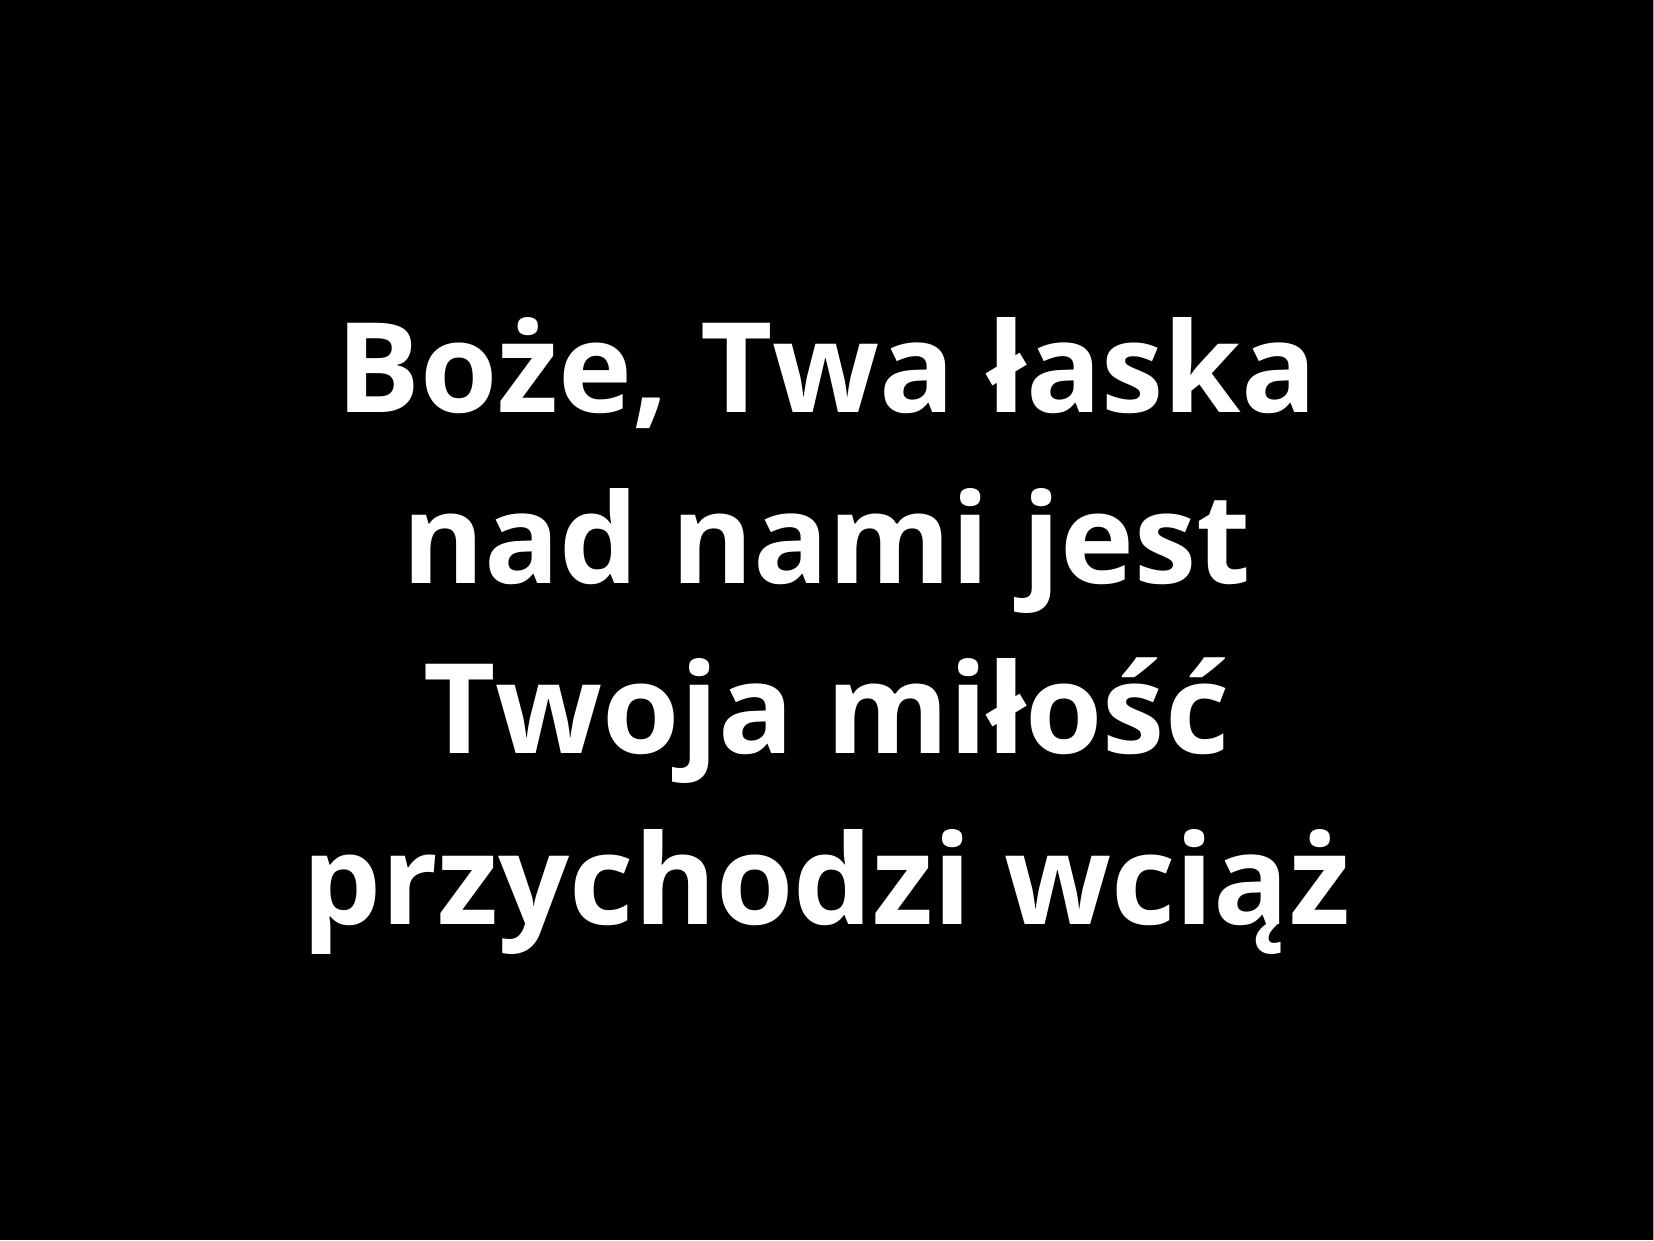

# Boże, Twa łaska nad nami jest Twoja miłość przychodzi wciąż